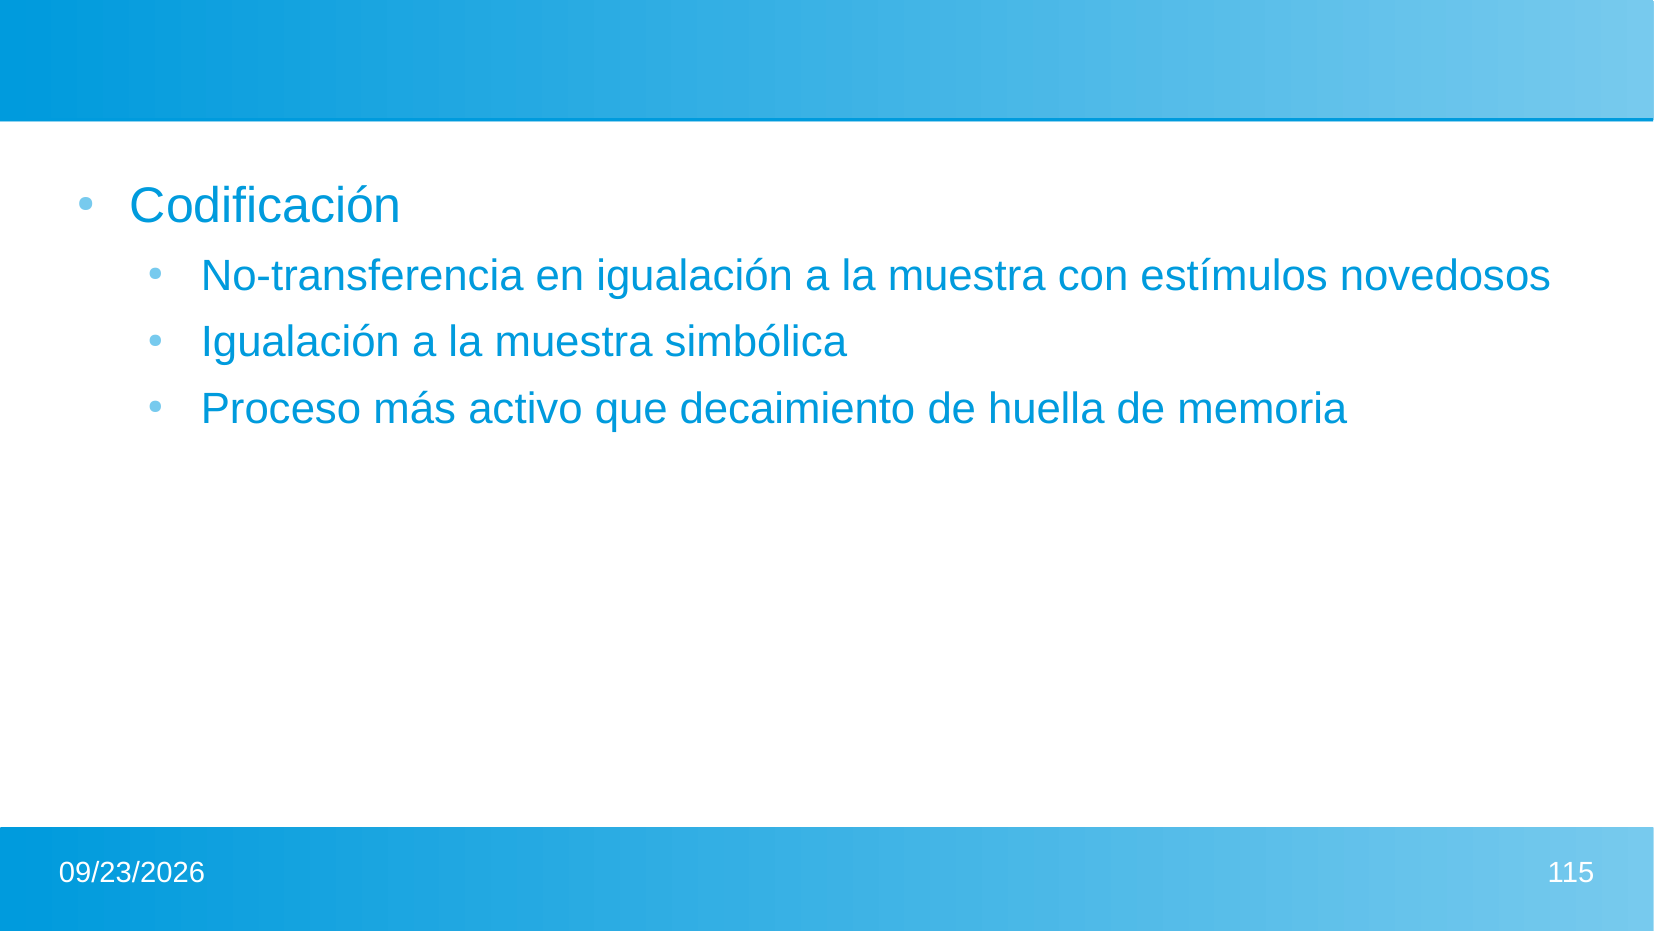

# Codificación
No-transferencia en igualación a la muestra con estímulos novedosos
Igualación a la muestra simbólica
Proceso más activo que decaimiento de huella de memoria
115